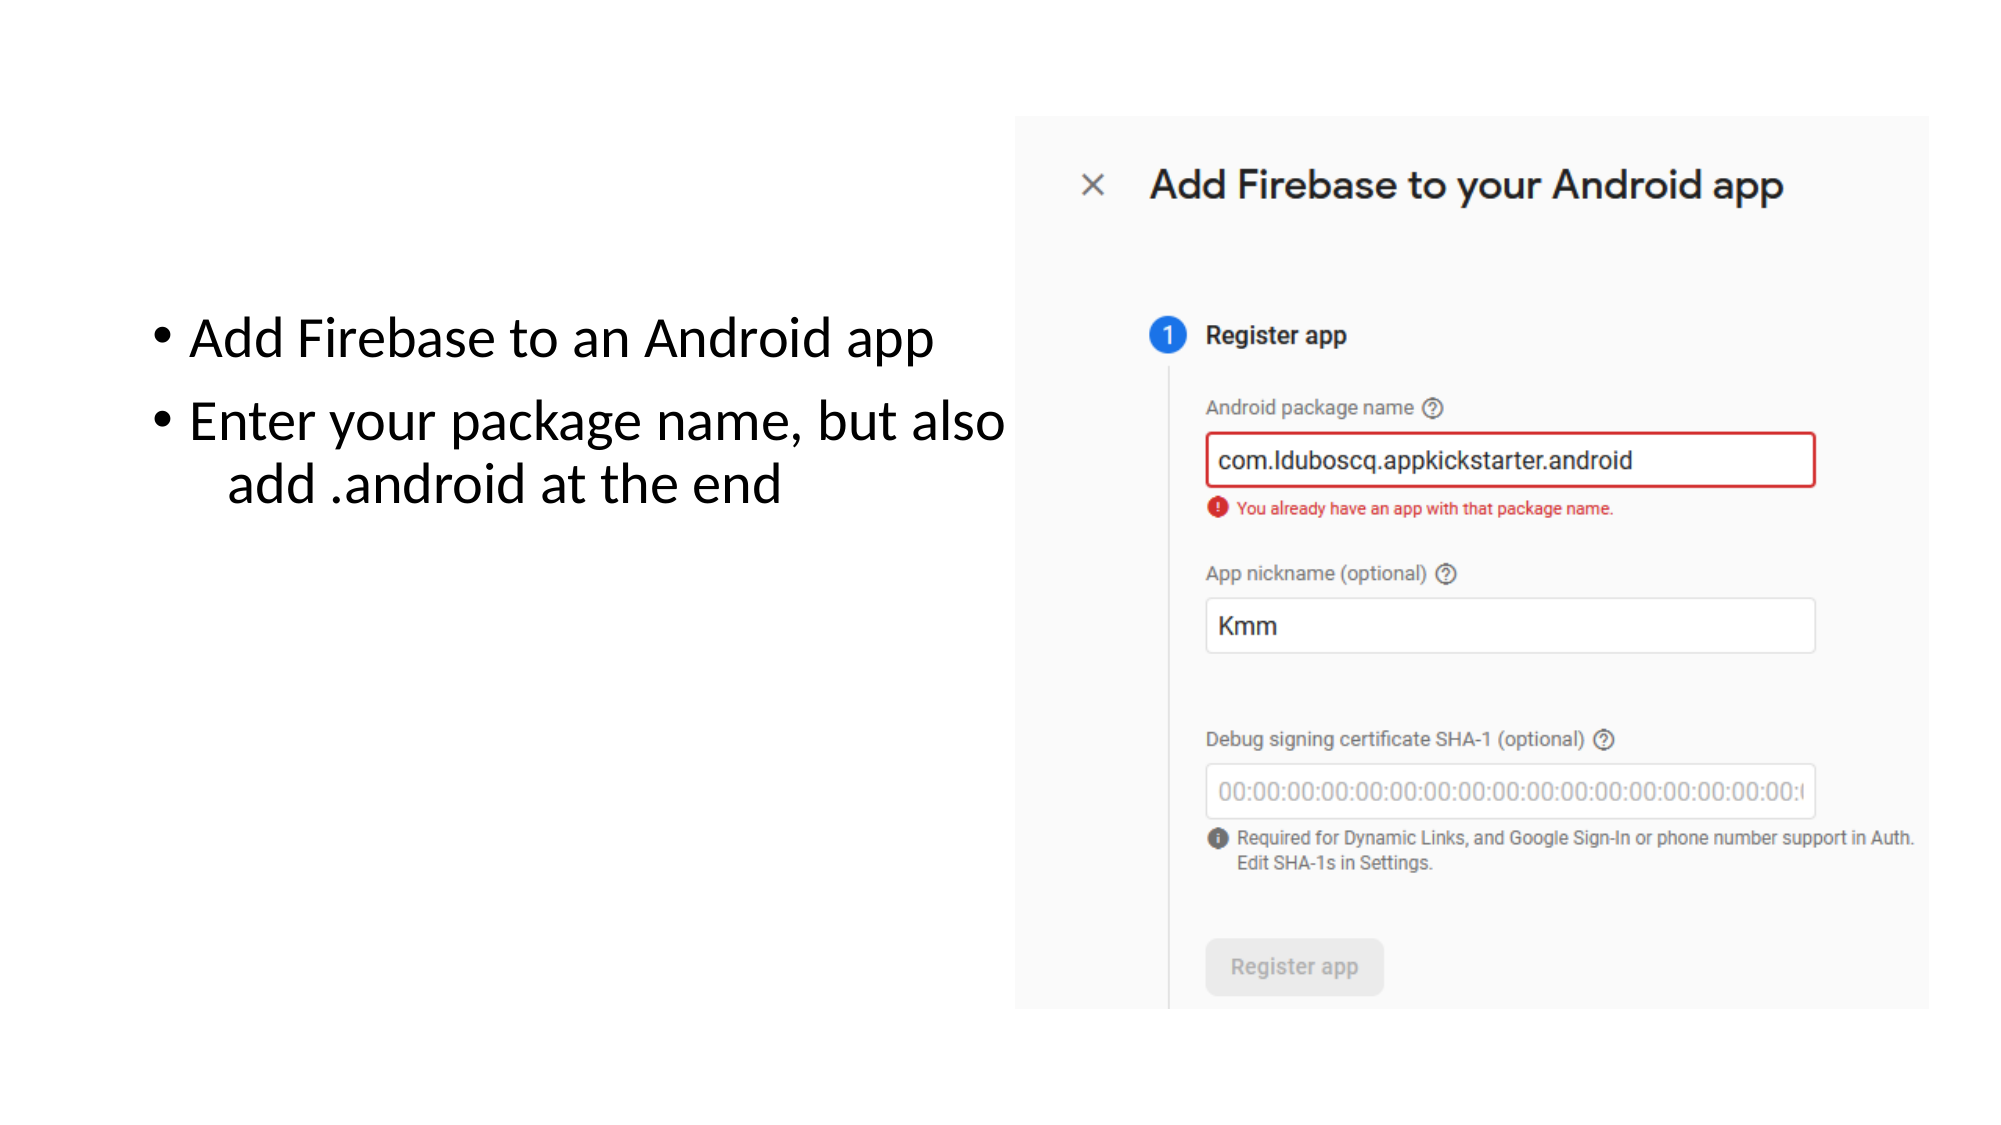

#
Add Firebase to an Android app
Enter your package name, but also
add .android at the end